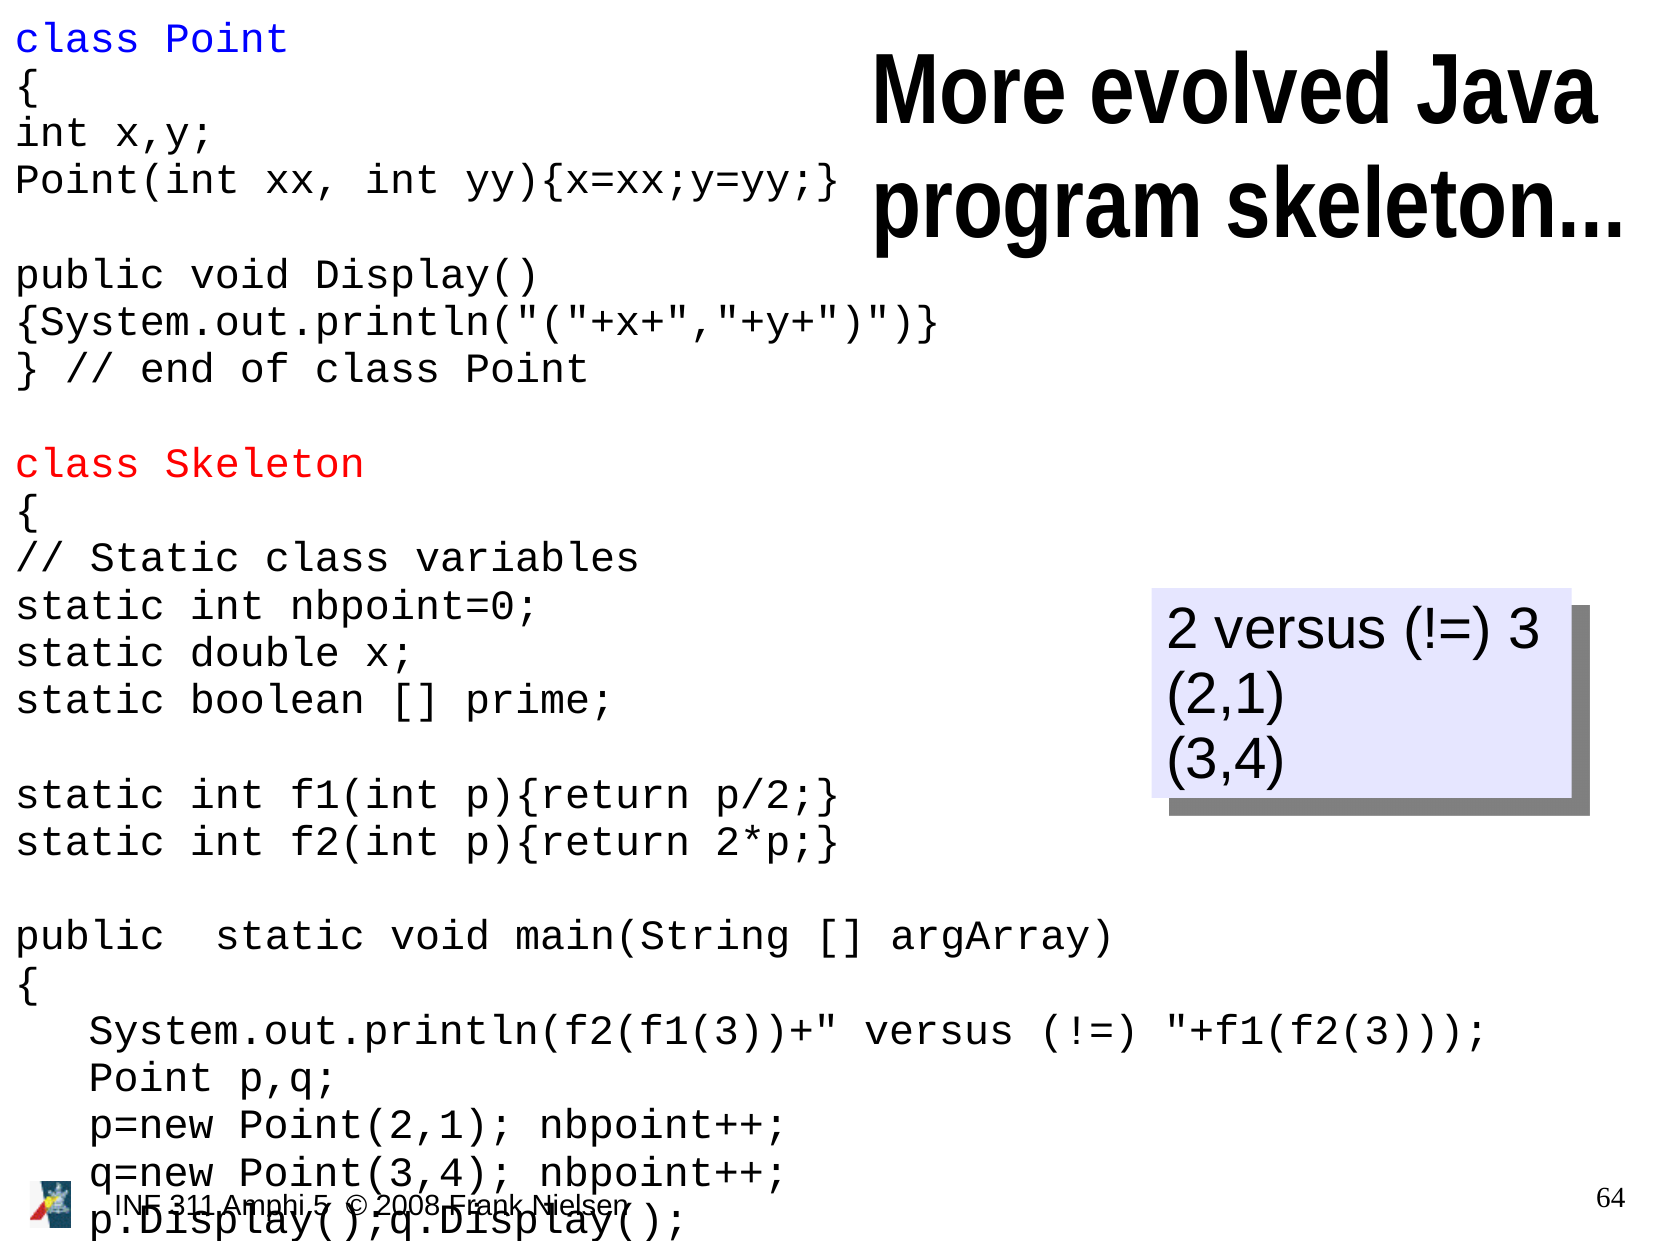

class Point
{
int x,y;
Point(int xx, int yy){x=xx;y=yy;}
public void Display()
{System.out.println("("+x+","+y+")")}
} // end of class Point
class Skeleton
{
// Static class variables
static int nbpoint=0;
static double x;
static boolean [] prime;
static int f1(int p){return p/2;}
static int f2(int p){return 2*p;}
public static void main(String [] argArray)
{
	System.out.println(f2(f1(3))+" versus (!=) "+f1(f2(3)));
	Point p,q;
	p=new Point(2,1); nbpoint++;
	q=new Point(3,4); nbpoint++;
	p.Display();q.Display();
}	}
More evolved Java
program skeleton...
2 versus (!=) 3
(2,1)
(3,4)